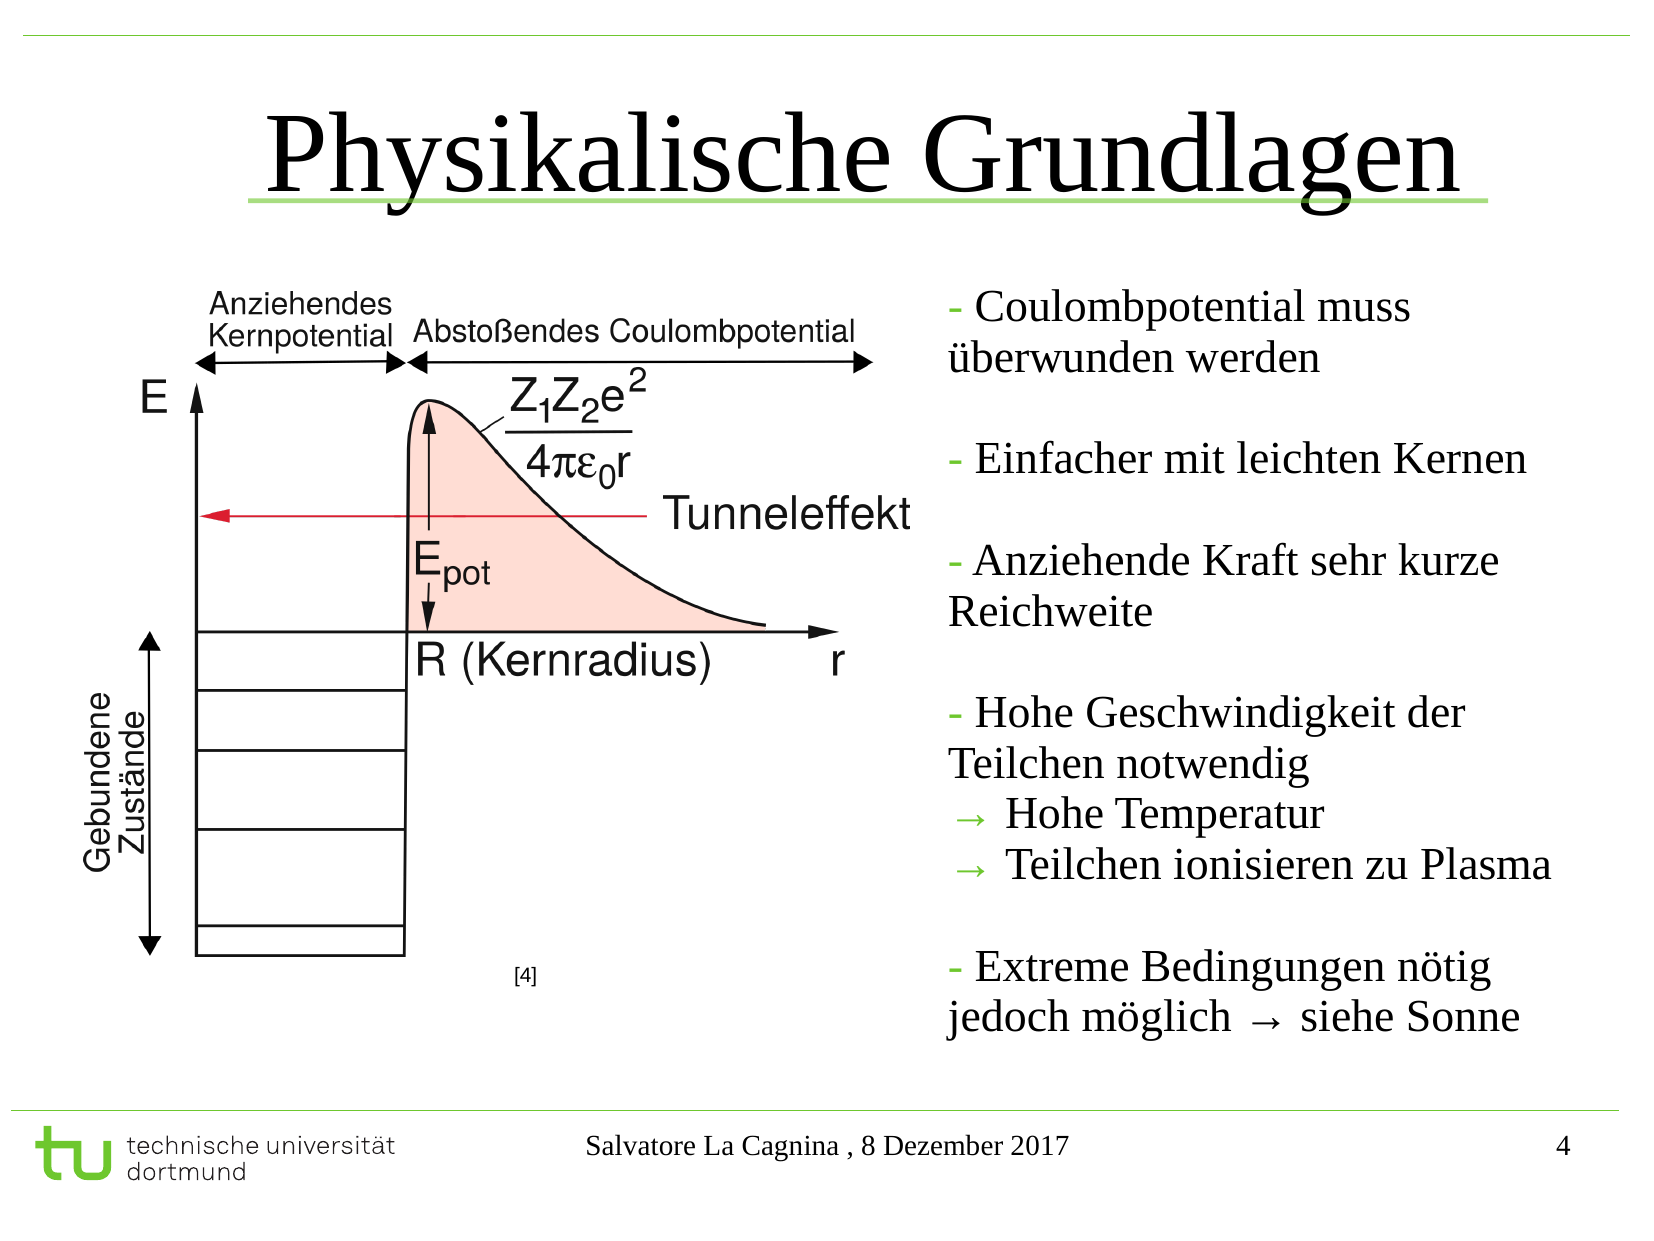

# Physikalische Grundlagen
- Coulombpotential muss überwunden werden
- Einfacher mit leichten Kernen
- Anziehende Kraft sehr kurze Reichweite
- Hohe Geschwindigkeit der Teilchen notwendig
→ Hohe Temperatur
→ Teilchen ionisieren zu Plasma
- Extreme Bedingungen nötig jedoch möglich → siehe Sonne
[4]
Salvatore La Cagnina , 8 Dezember 2017
4